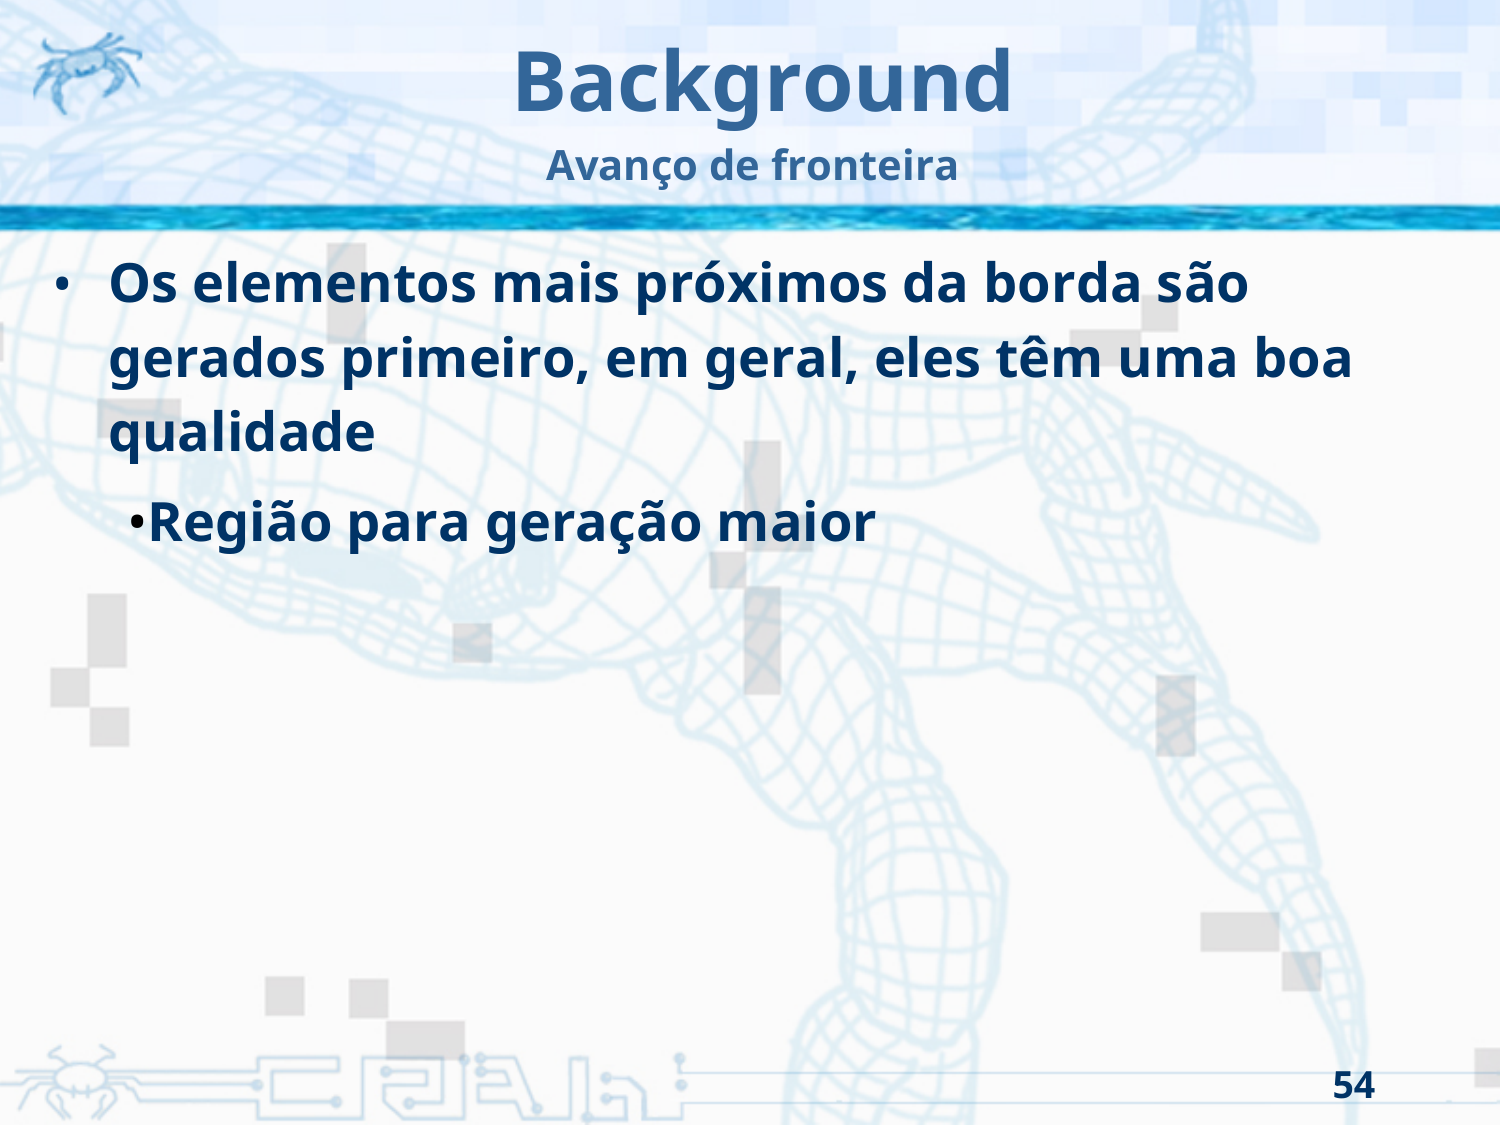

Background
Avanço de fronteira
Os elementos mais próximos da borda são gerados primeiro, em geral, eles têm uma boa qualidade
Região para geração maior